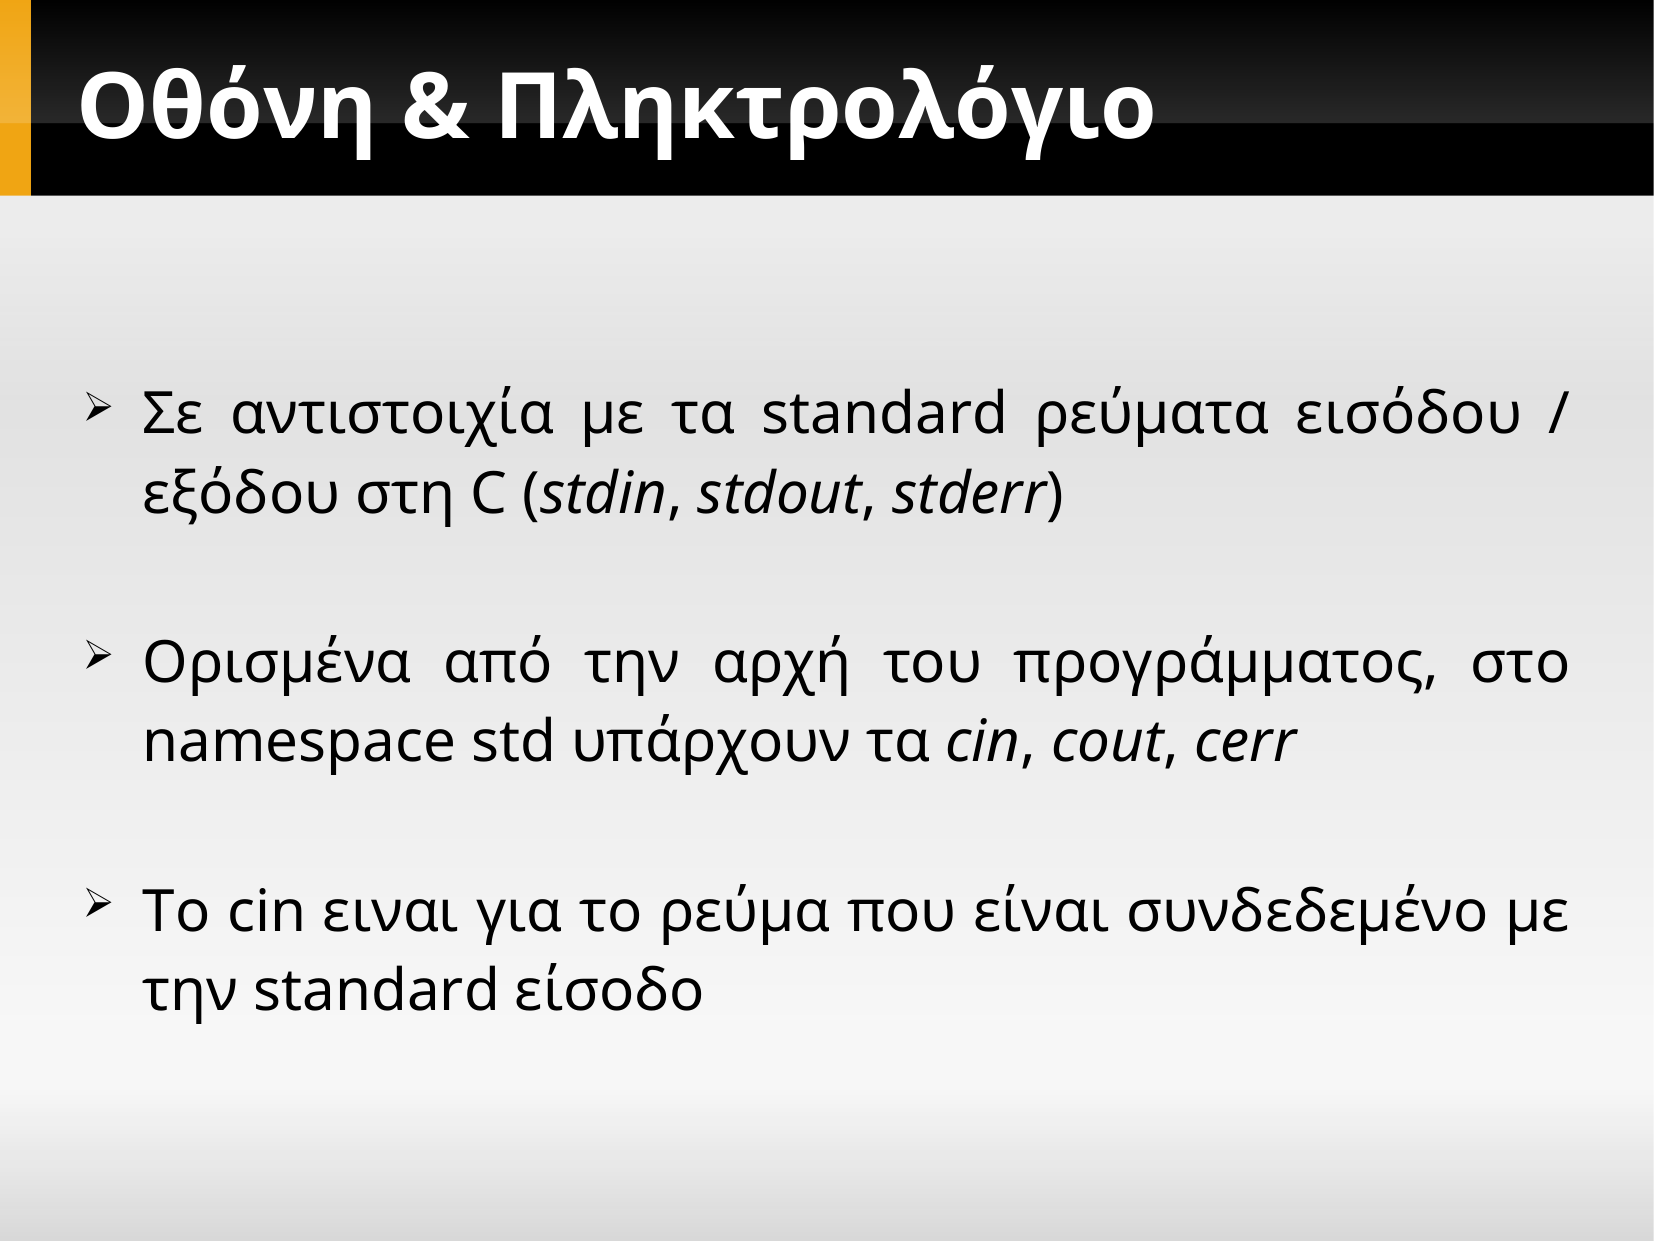

# Οθόνη & Πληκτρολόγιο
Σε αντιστοιχία με τα standard ρεύματα εισόδου / εξόδου στη C (stdin, stdout, stderr)
Ορισμένα από την αρχή του προγράμματος, στο namespace std υπάρχουν τα cin, cout, cerr
Το cin ειναι για το ρεύμα που είναι συνδεδεμένο με την standard είσοδο